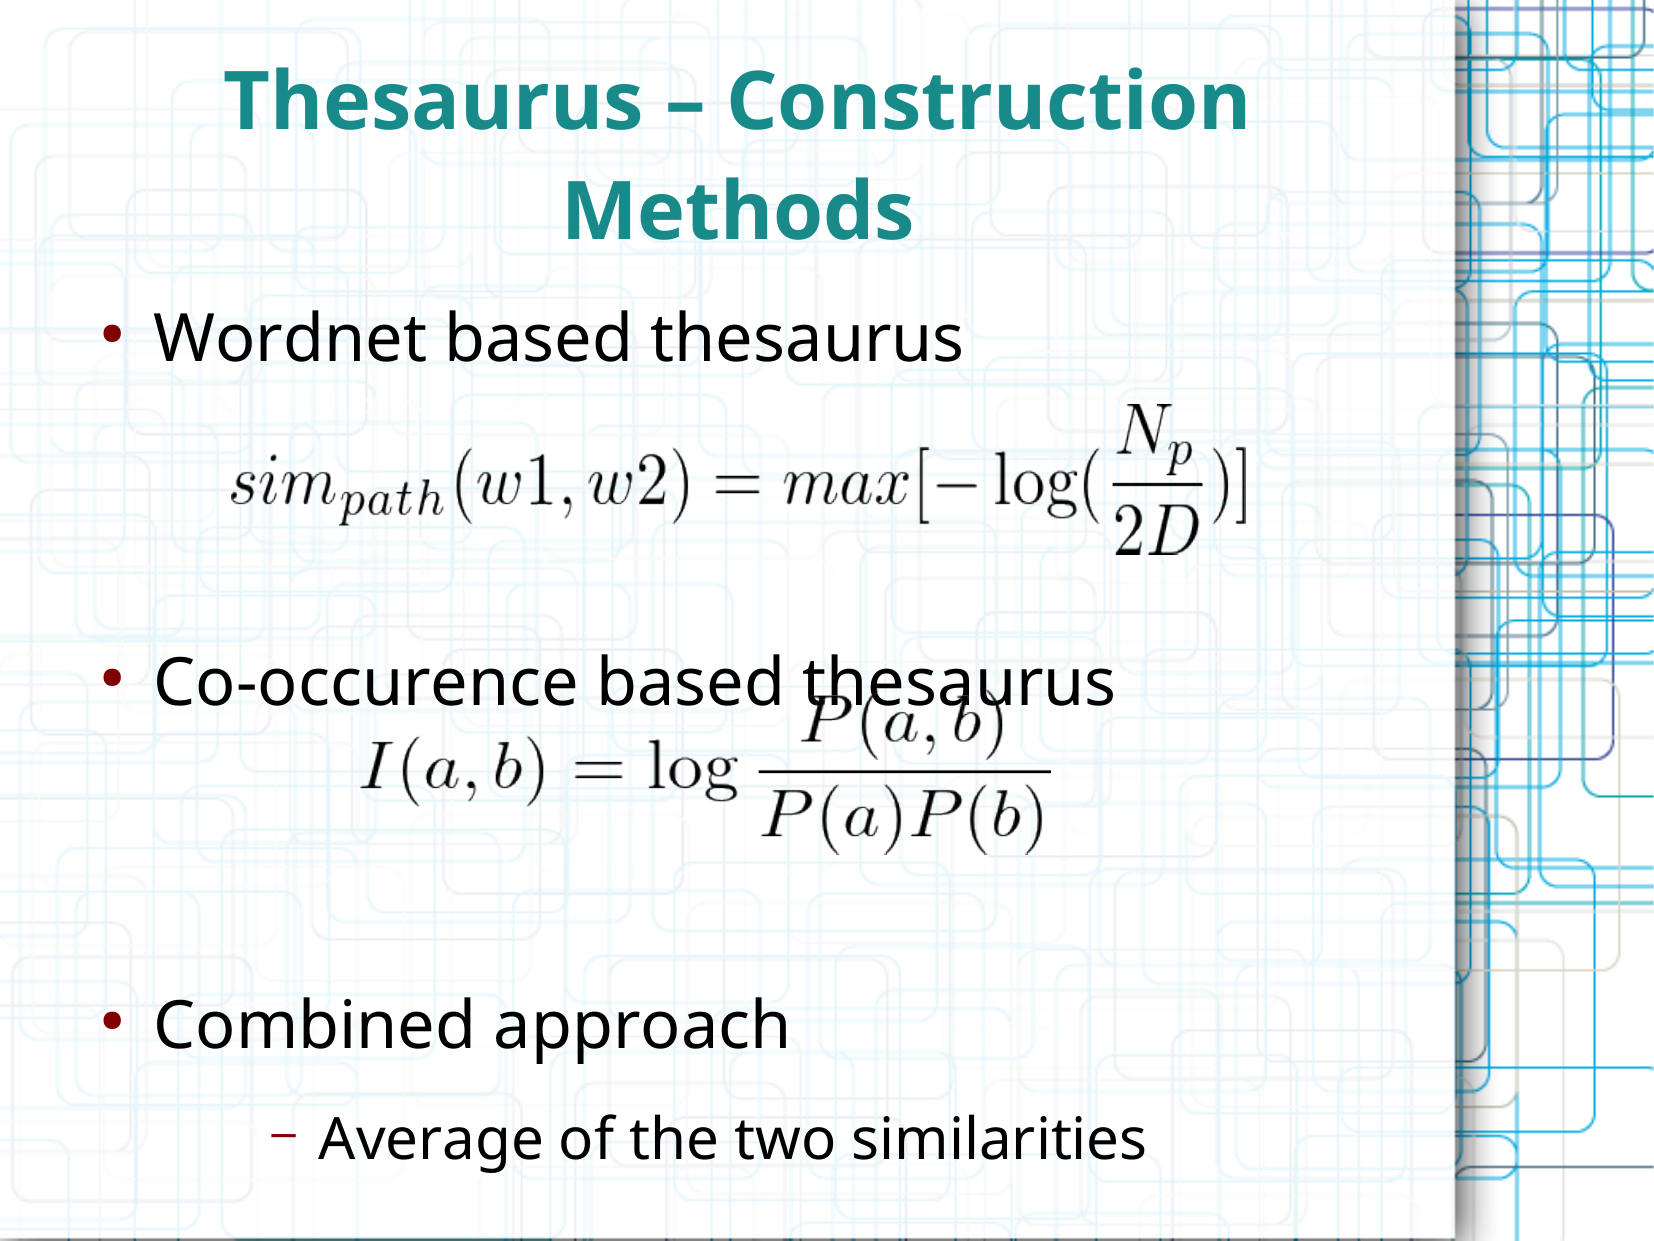

# Thesaurus – Construction Methods
Wordnet based thesaurus
Co-occurence based thesaurus
Combined approach
Average of the two similarities